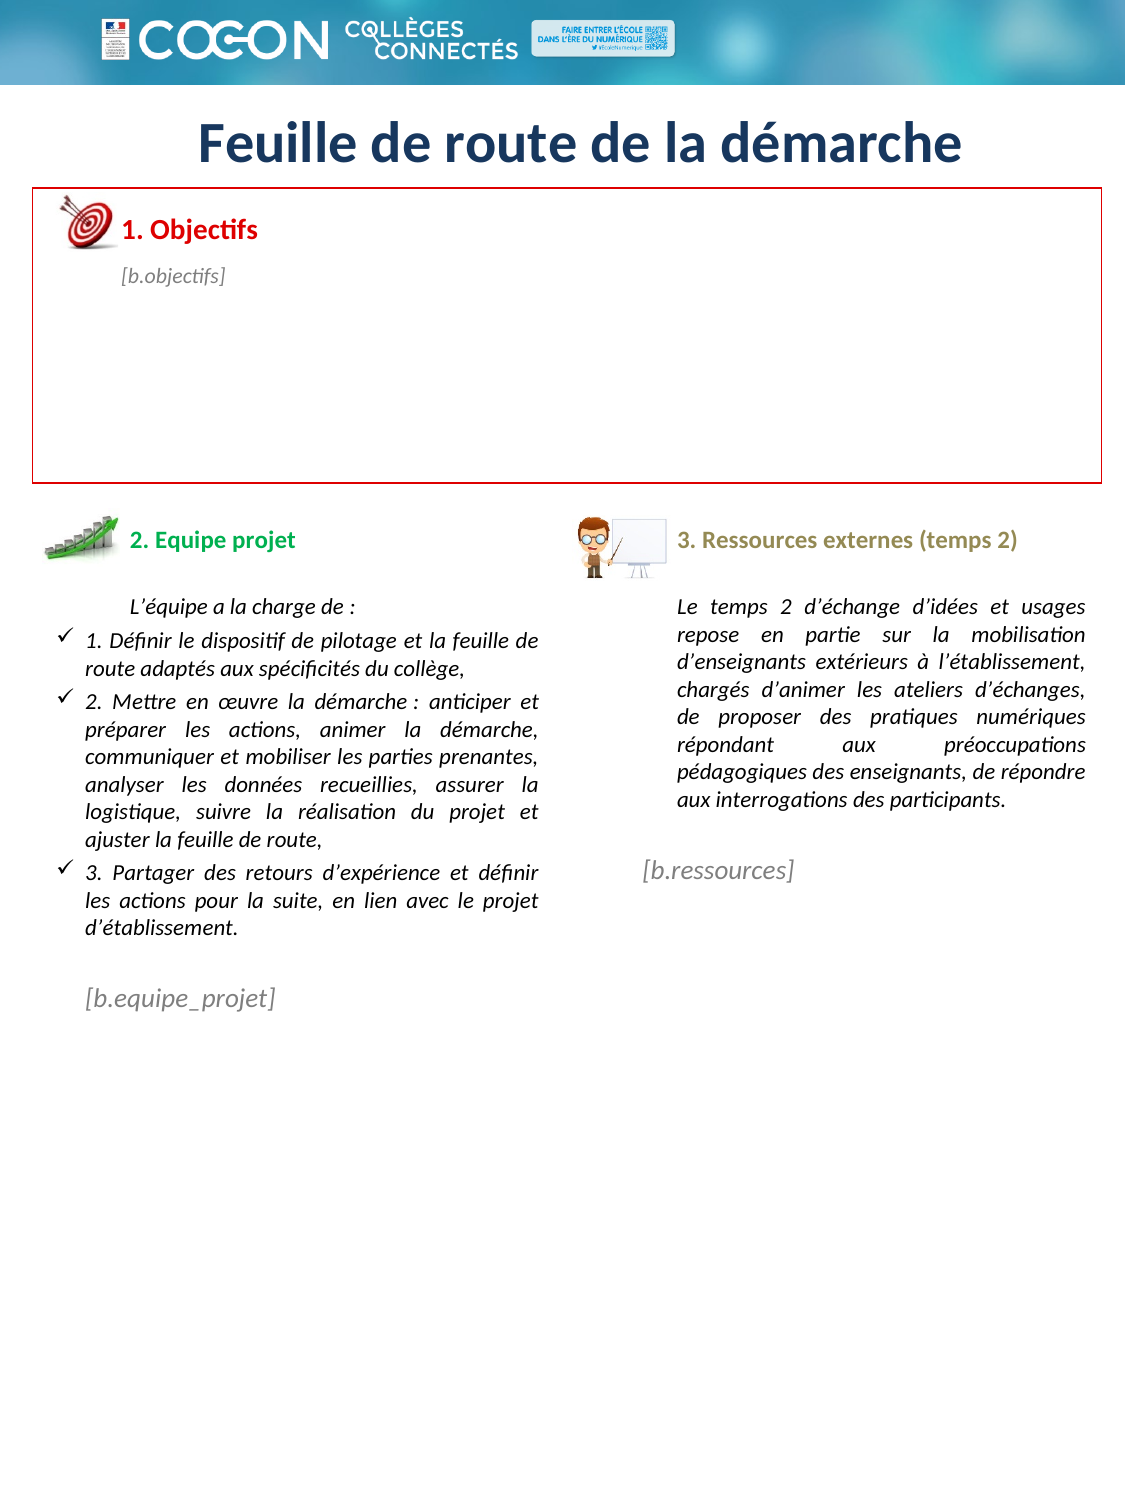

# Feuille de route de la démarche
1. Objectifs
[b.objectifs]
2. Equipe projet
L’équipe a la charge de :
1. Définir le dispositif de pilotage et la feuille de route adaptés aux spécificités du collège,
2. Mettre en œuvre la démarche : anticiper et préparer les actions, animer la démarche, communiquer et mobiliser les parties prenantes, analyser les données recueillies, assurer la logistique, suivre la réalisation du projet et ajuster la feuille de route,
3. Partager des retours d’expérience et définir les actions pour la suite, en lien avec le projet d’établissement.
[b.equipe_projet]
3. Ressources externes (temps 2)
Le temps 2 d’échange d’idées et usages repose en partie sur la mobilisation d’enseignants extérieurs à l’établissement, chargés d’animer les ateliers d’échanges, de proposer des pratiques numériques répondant aux préoccupations pédagogiques des enseignants, de répondre aux interrogations des participants.
[b.ressources]